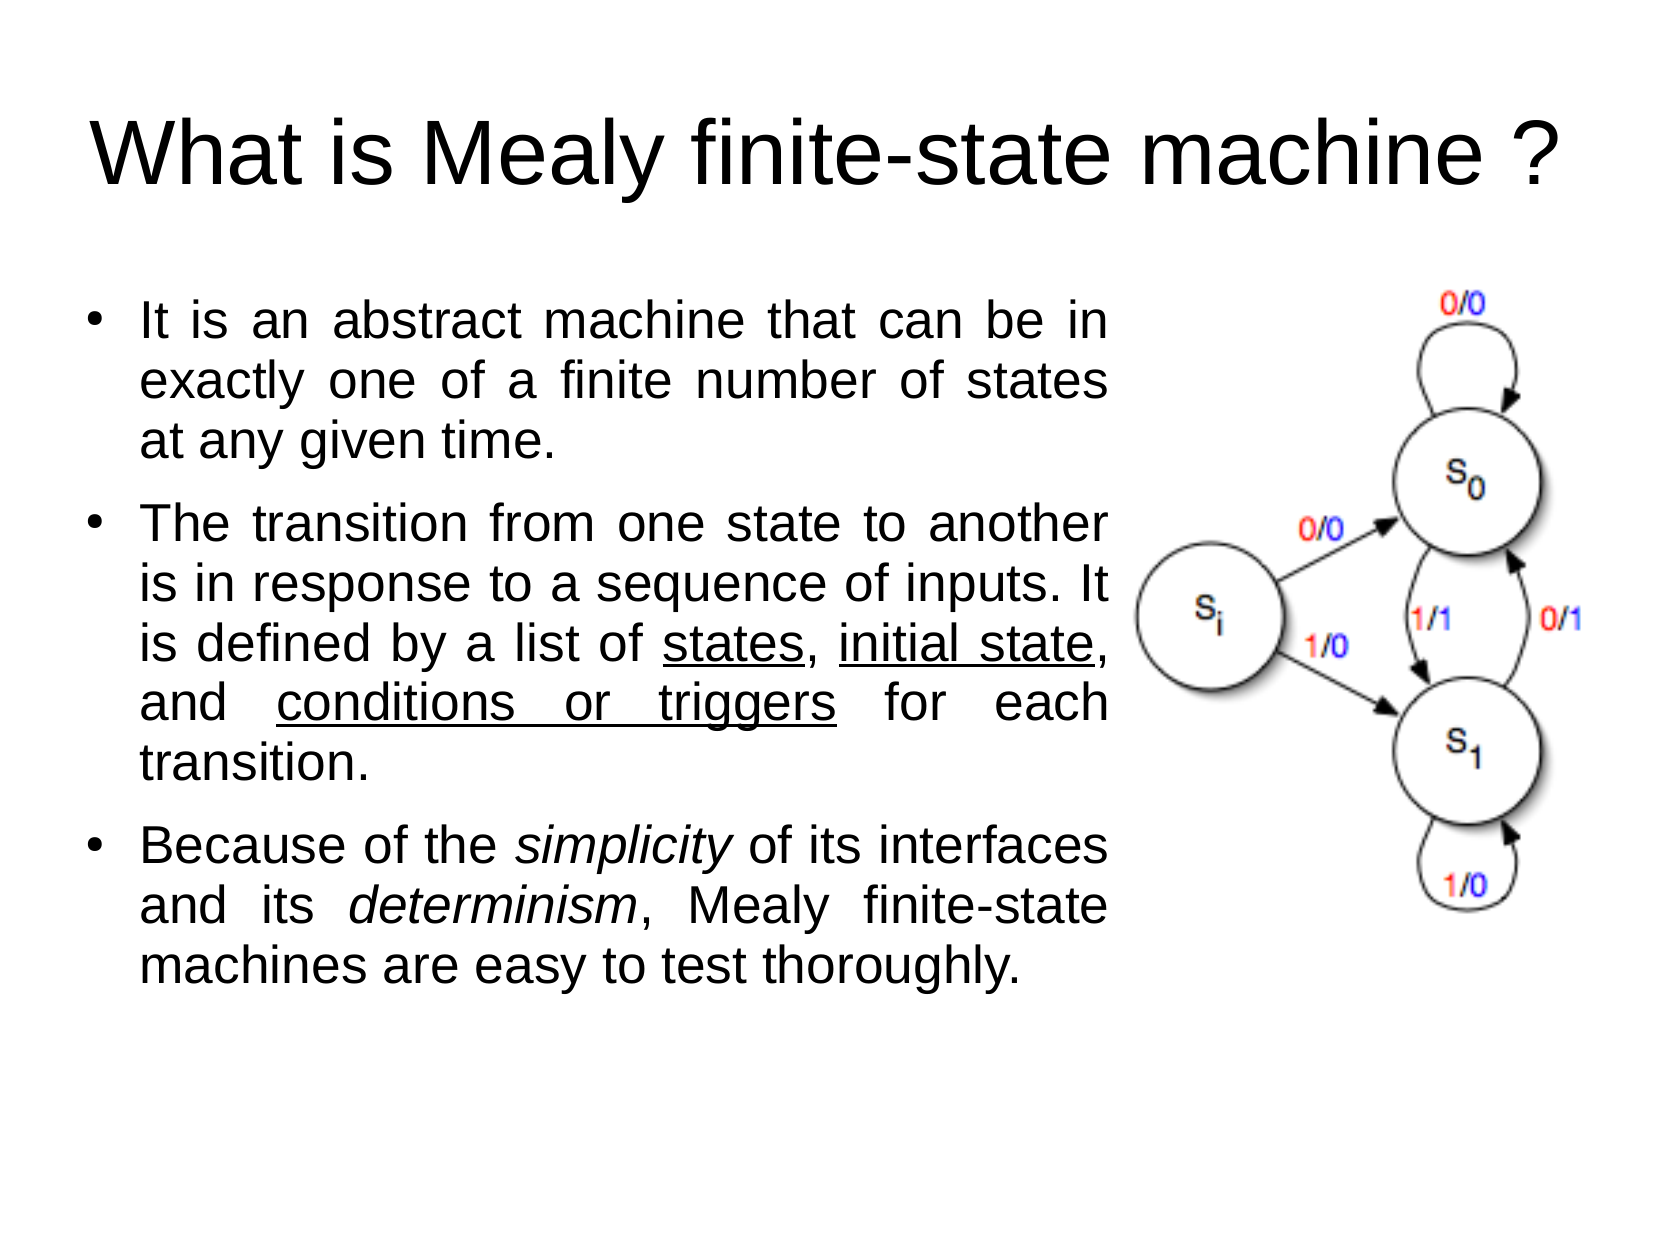

# What is Mealy finite-state machine ?
It is an abstract machine that can be in exactly one of a finite number of states at any given time.
The transition from one state to another is in response to a sequence of inputs. It is defined by a list of states, initial state, and conditions or triggers for each transition.
Because of the simplicity of its interfaces and its determinism, Mealy finite-state machines are easy to test thoroughly.